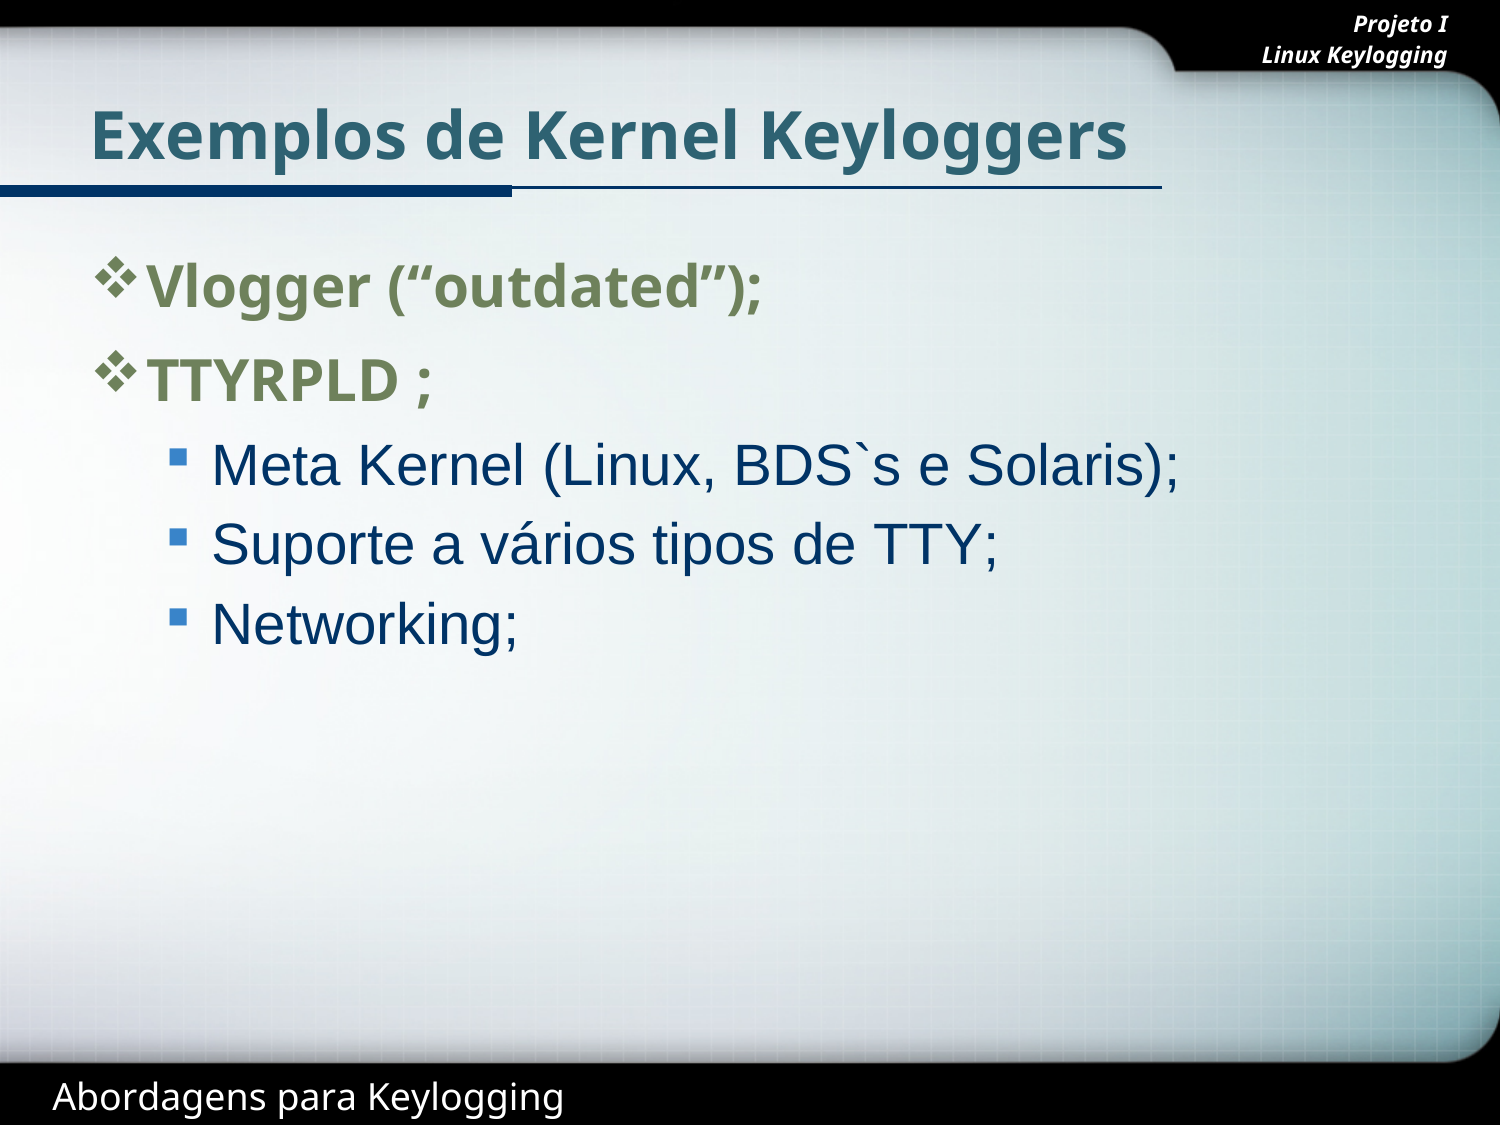

# Exemplos de Kernel Keyloggers
Vlogger (“outdated”);
TTYRPLD ;
Meta Kernel (Linux, BDS`s e Solaris);
Suporte a vários tipos de TTY;
Networking;
Abordagens para Keylogging